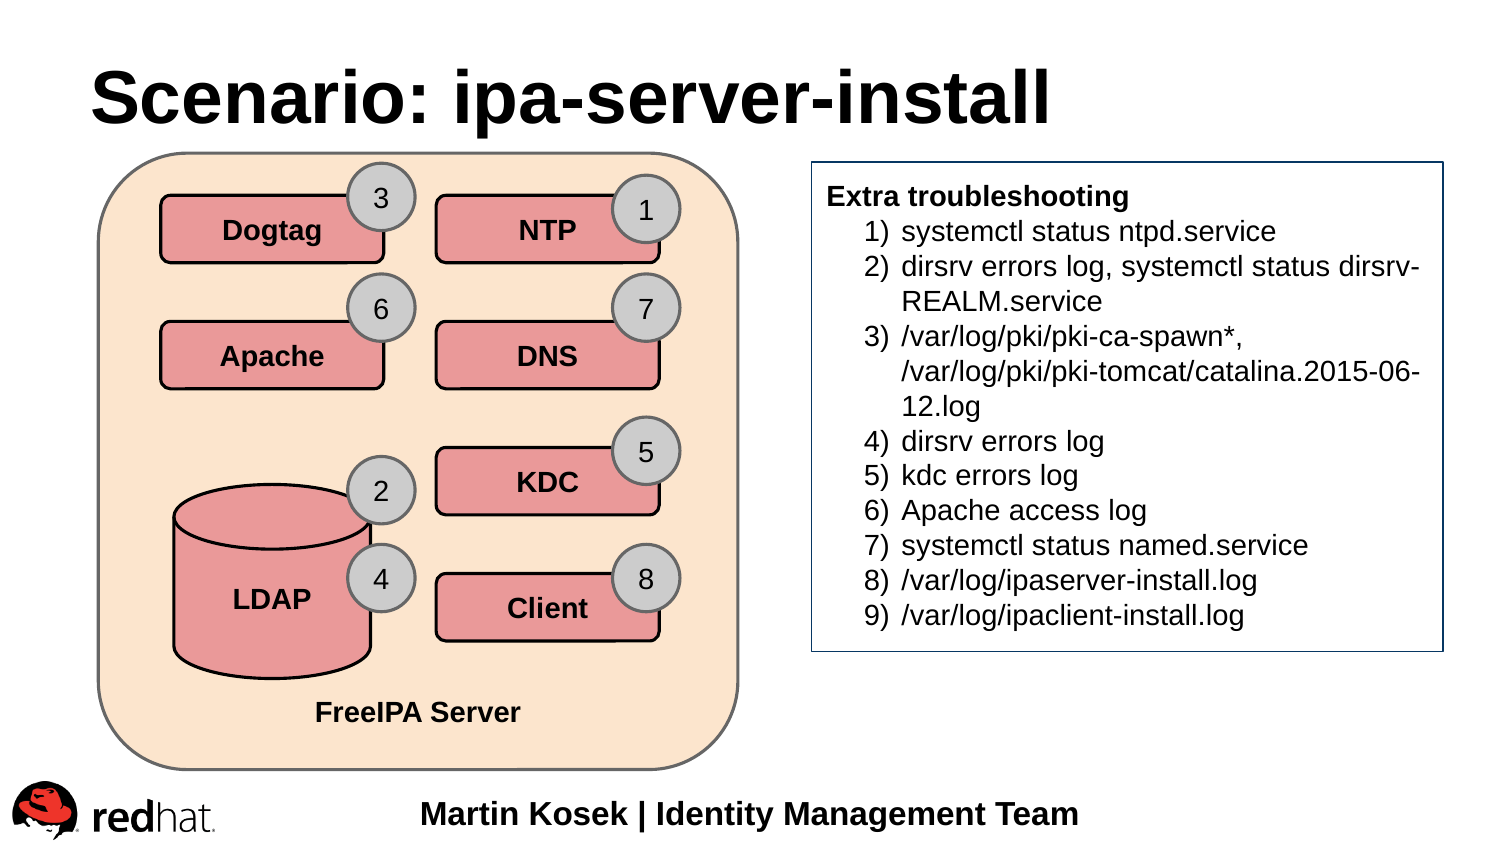

# Scenario: ipa-server-install
FreeIPA Server
Extra troubleshooting
systemctl status ntpd.service
dirsrv errors log, systemctl status dirsrv-REALM.service
/var/log/pki/pki-ca-spawn*, /var/log/pki/pki-tomcat/catalina.2015-06-12.log
dirsrv errors log
kdc errors log
Apache access log
systemctl status named.service
/var/log/ipaserver-install.log
/var/log/ipaclient-install.log
3
1
Dogtag
NTP
6
7
Apache
DNS
5
KDC
2
LDAP
4
8
Client